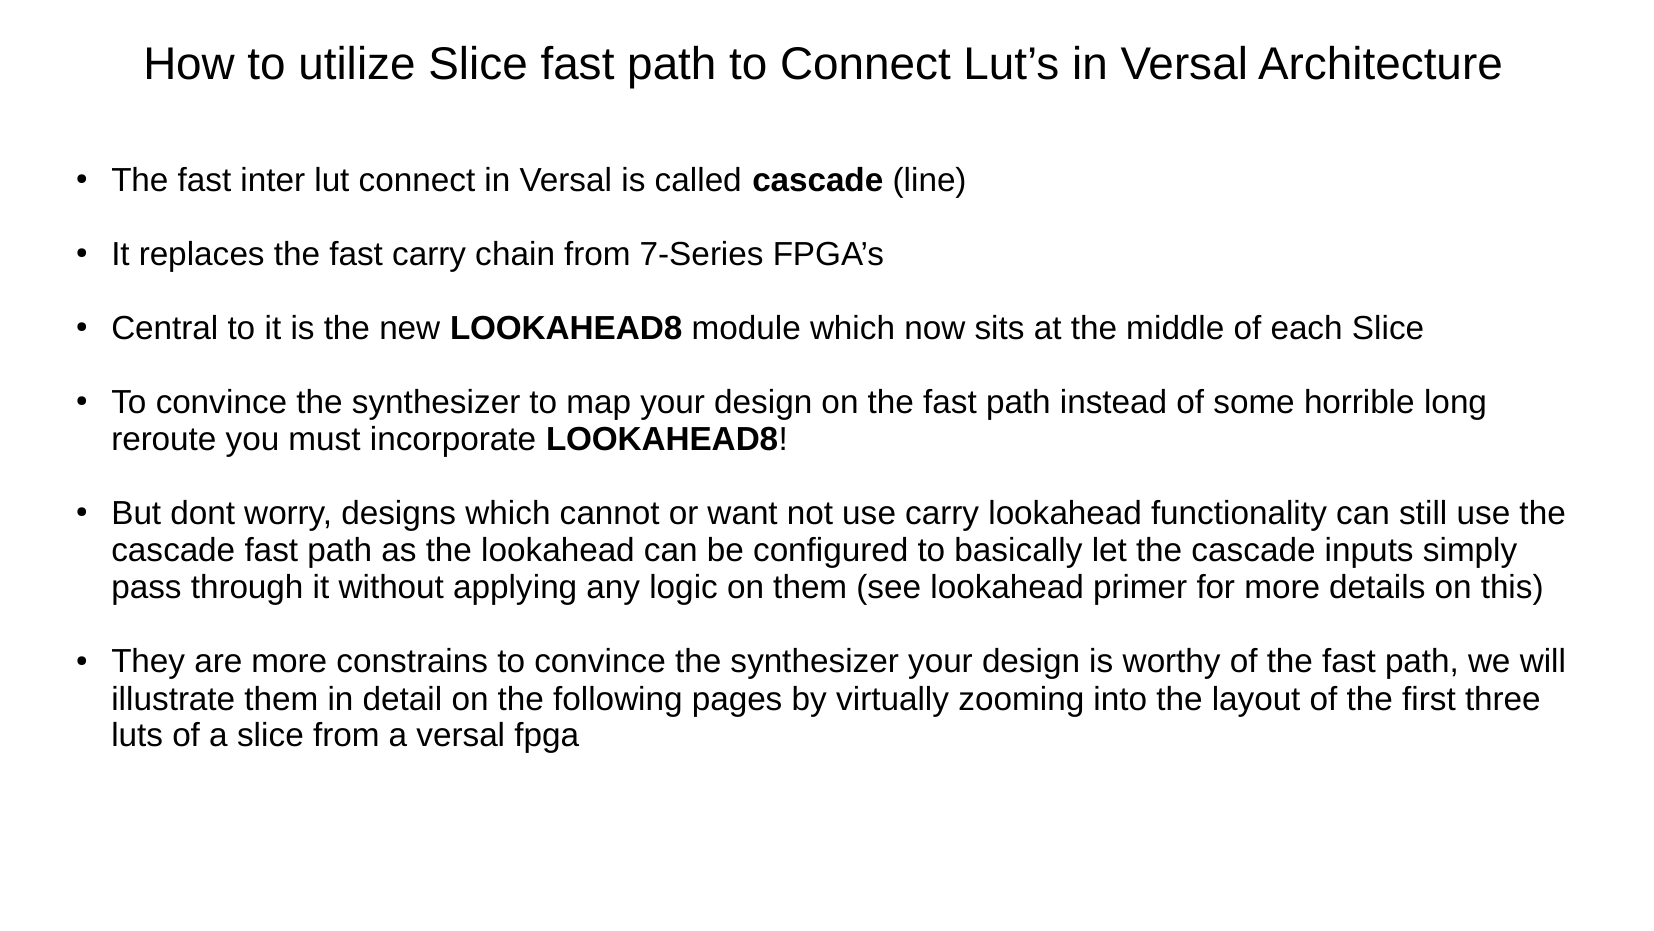

How to utilize Slice fast path to Connect Lut’s in Versal Architecture
The fast inter lut connect in Versal is called cascade (line)
It replaces the fast carry chain from 7-Series FPGA’s
Central to it is the new LOOKAHEAD8 module which now sits at the middle of each Slice
To convince the synthesizer to map your design on the fast path instead of some horrible long reroute you must incorporate LOOKAHEAD8!
But dont worry, designs which cannot or want not use carry lookahead functionality can still use the cascade fast path as the lookahead can be configured to basically let the cascade inputs simply pass through it without applying any logic on them (see lookahead primer for more details on this)
They are more constrains to convince the synthesizer your design is worthy of the fast path, we will illustrate them in detail on the following pages by virtually zooming into the layout of the first three luts of a slice from a versal fpga